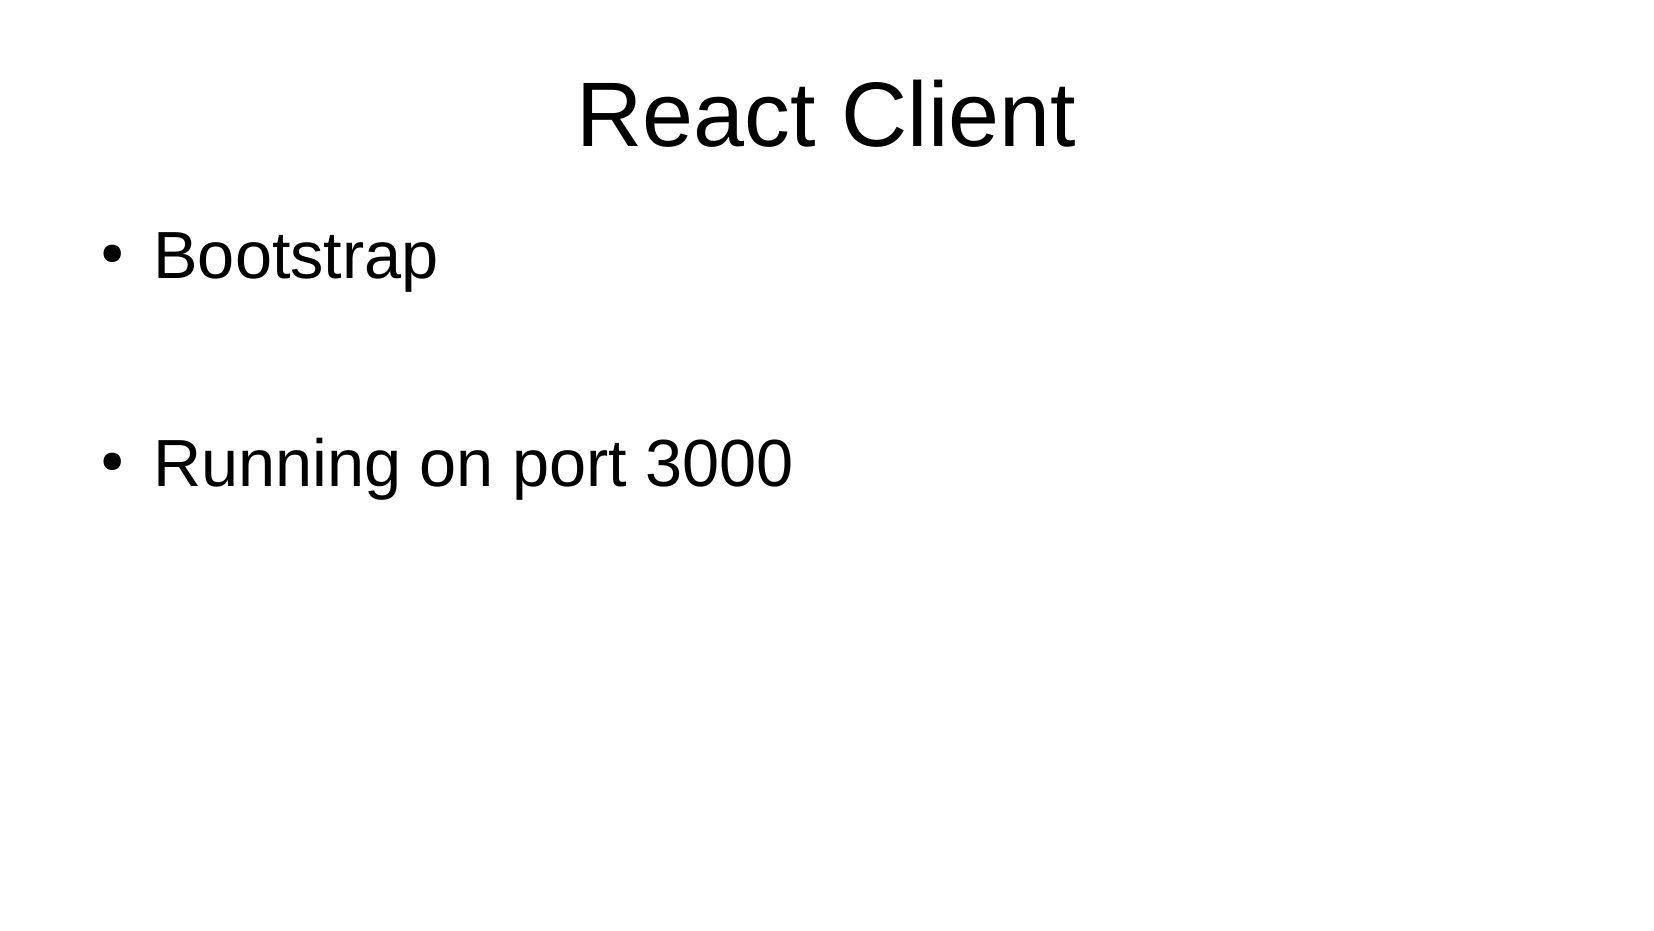

# React Client
Bootstrap
Running on port 3000